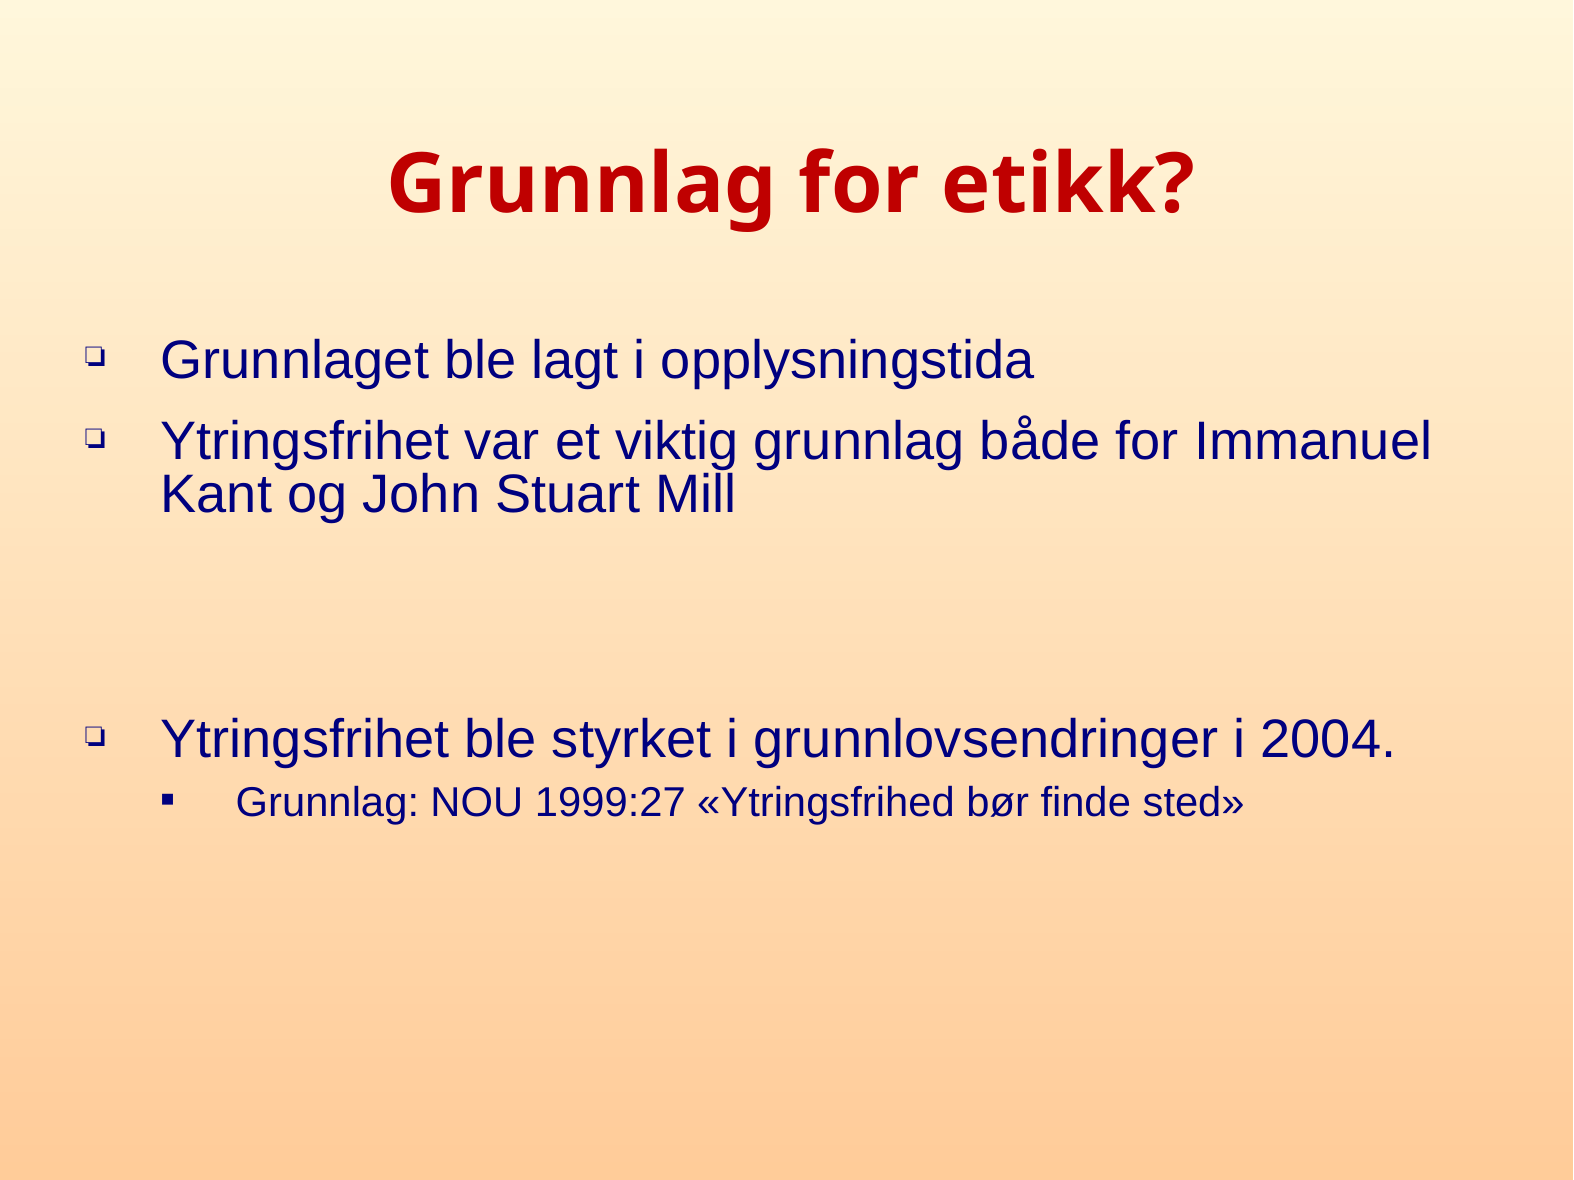

# Grunnlag for etikk?
Grunnlaget ble lagt i opplysningstida
Ytringsfrihet var et viktig grunnlag både for Immanuel Kant og John Stuart Mill
Ytringsfrihet ble styrket i grunnlovsendringer i 2004.
Grunnlag: NOU 1999:27 «Ytringsfrihed bør finde sted»